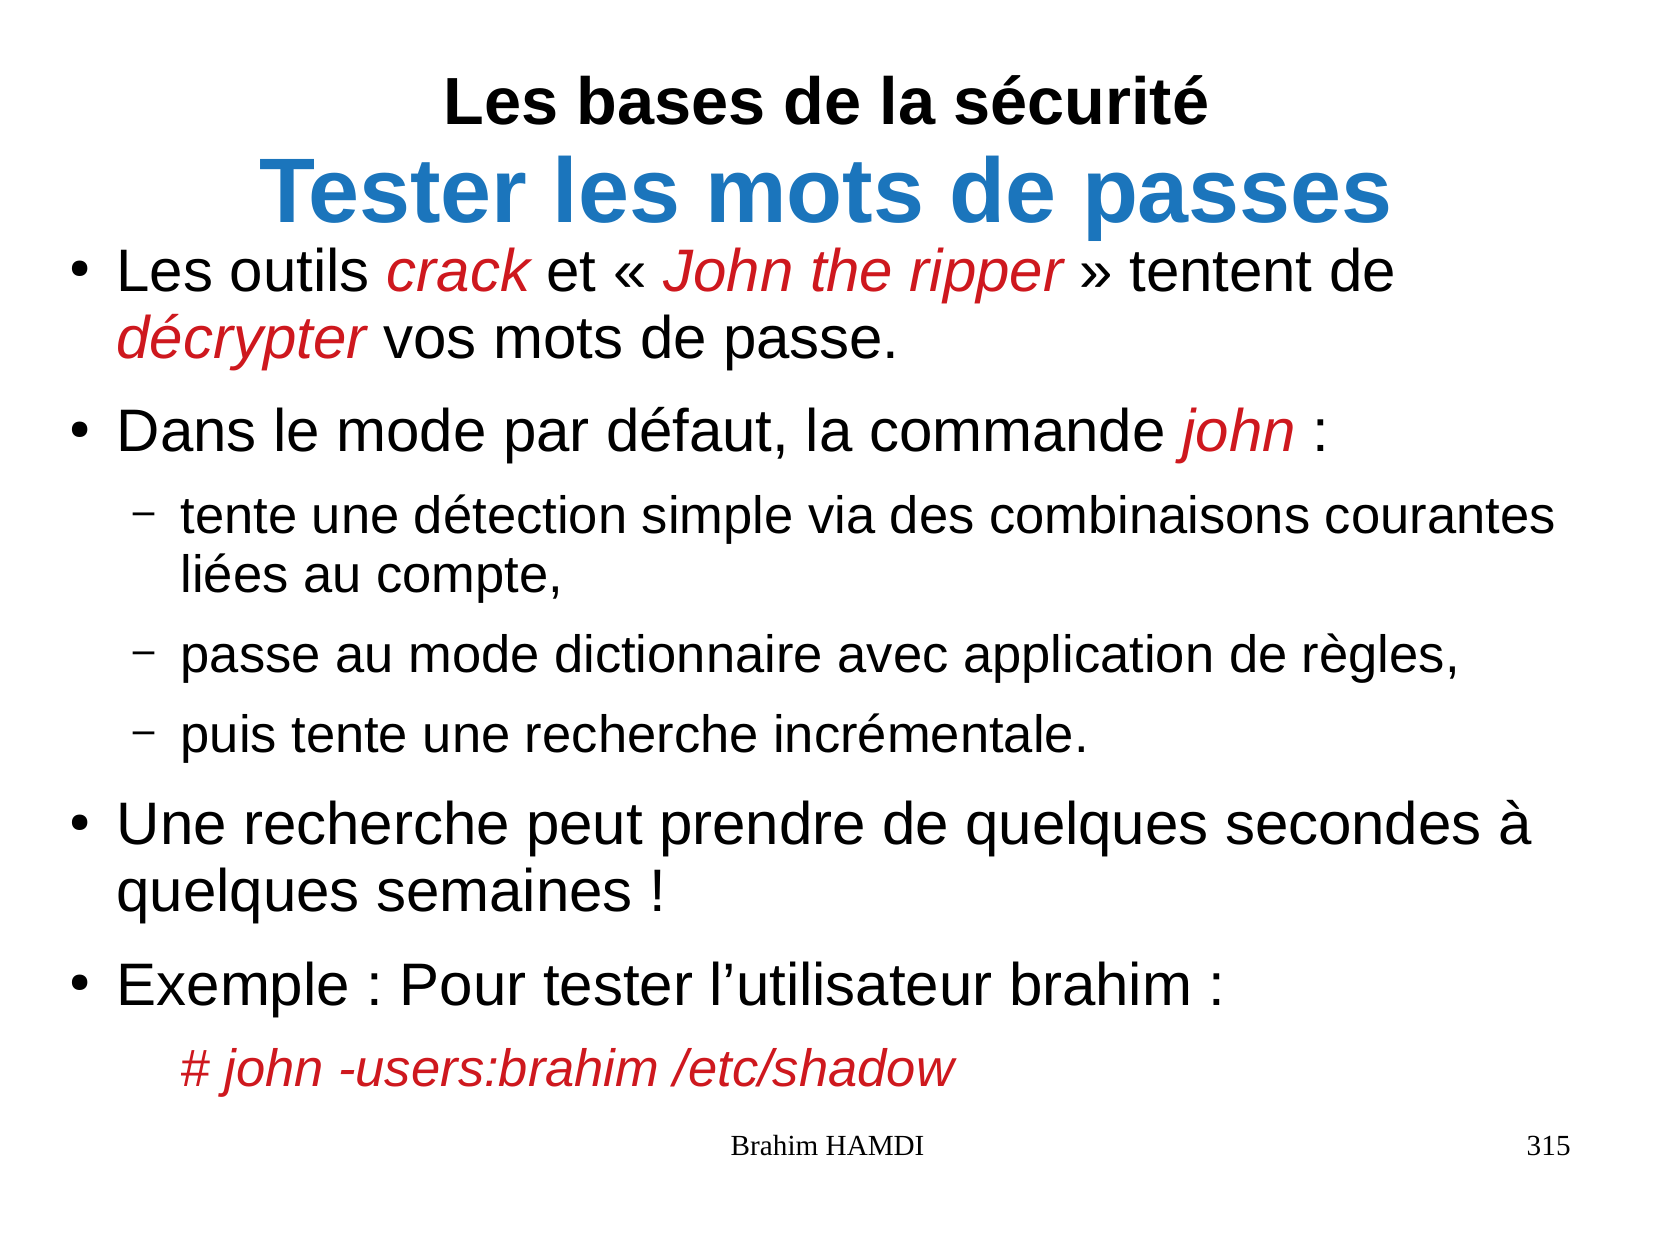

# Les bases de la sécurité Tester les mots de passes
Les outils crack et « John the ripper » tentent de décrypter vos mots de passe.
Dans le mode par défaut, la commande john :
tente une détection simple via des combinaisons courantes liées au compte,
passe au mode dictionnaire avec application de règles,
puis tente une recherche incrémentale.
Une recherche peut prendre de quelques secondes à quelques semaines !
Exemple : Pour tester l’utilisateur brahim :
# john -users:brahim /etc/shadow
Brahim HAMDI
315